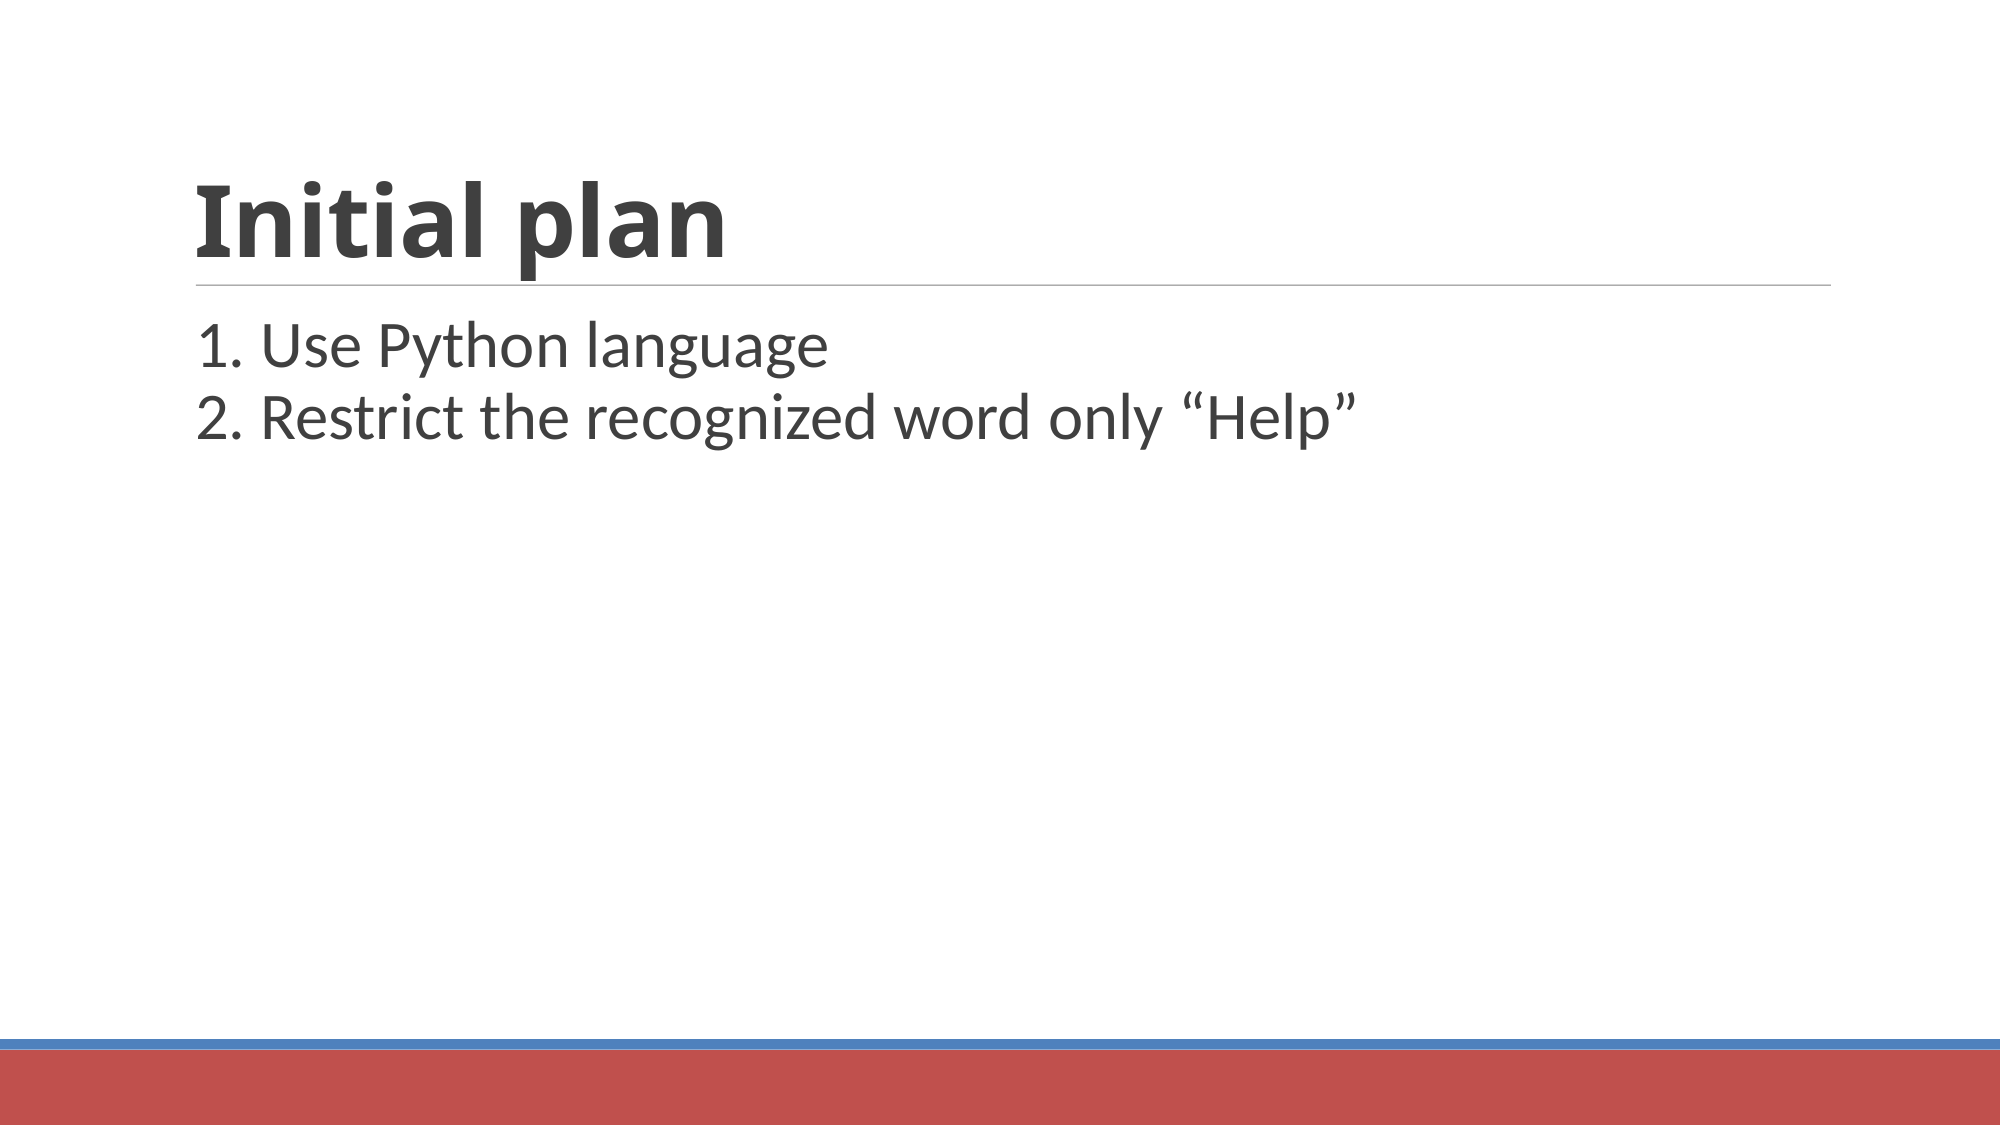

Initial plan
1. Use Python language
2. Restrict the recognized word only “Help”